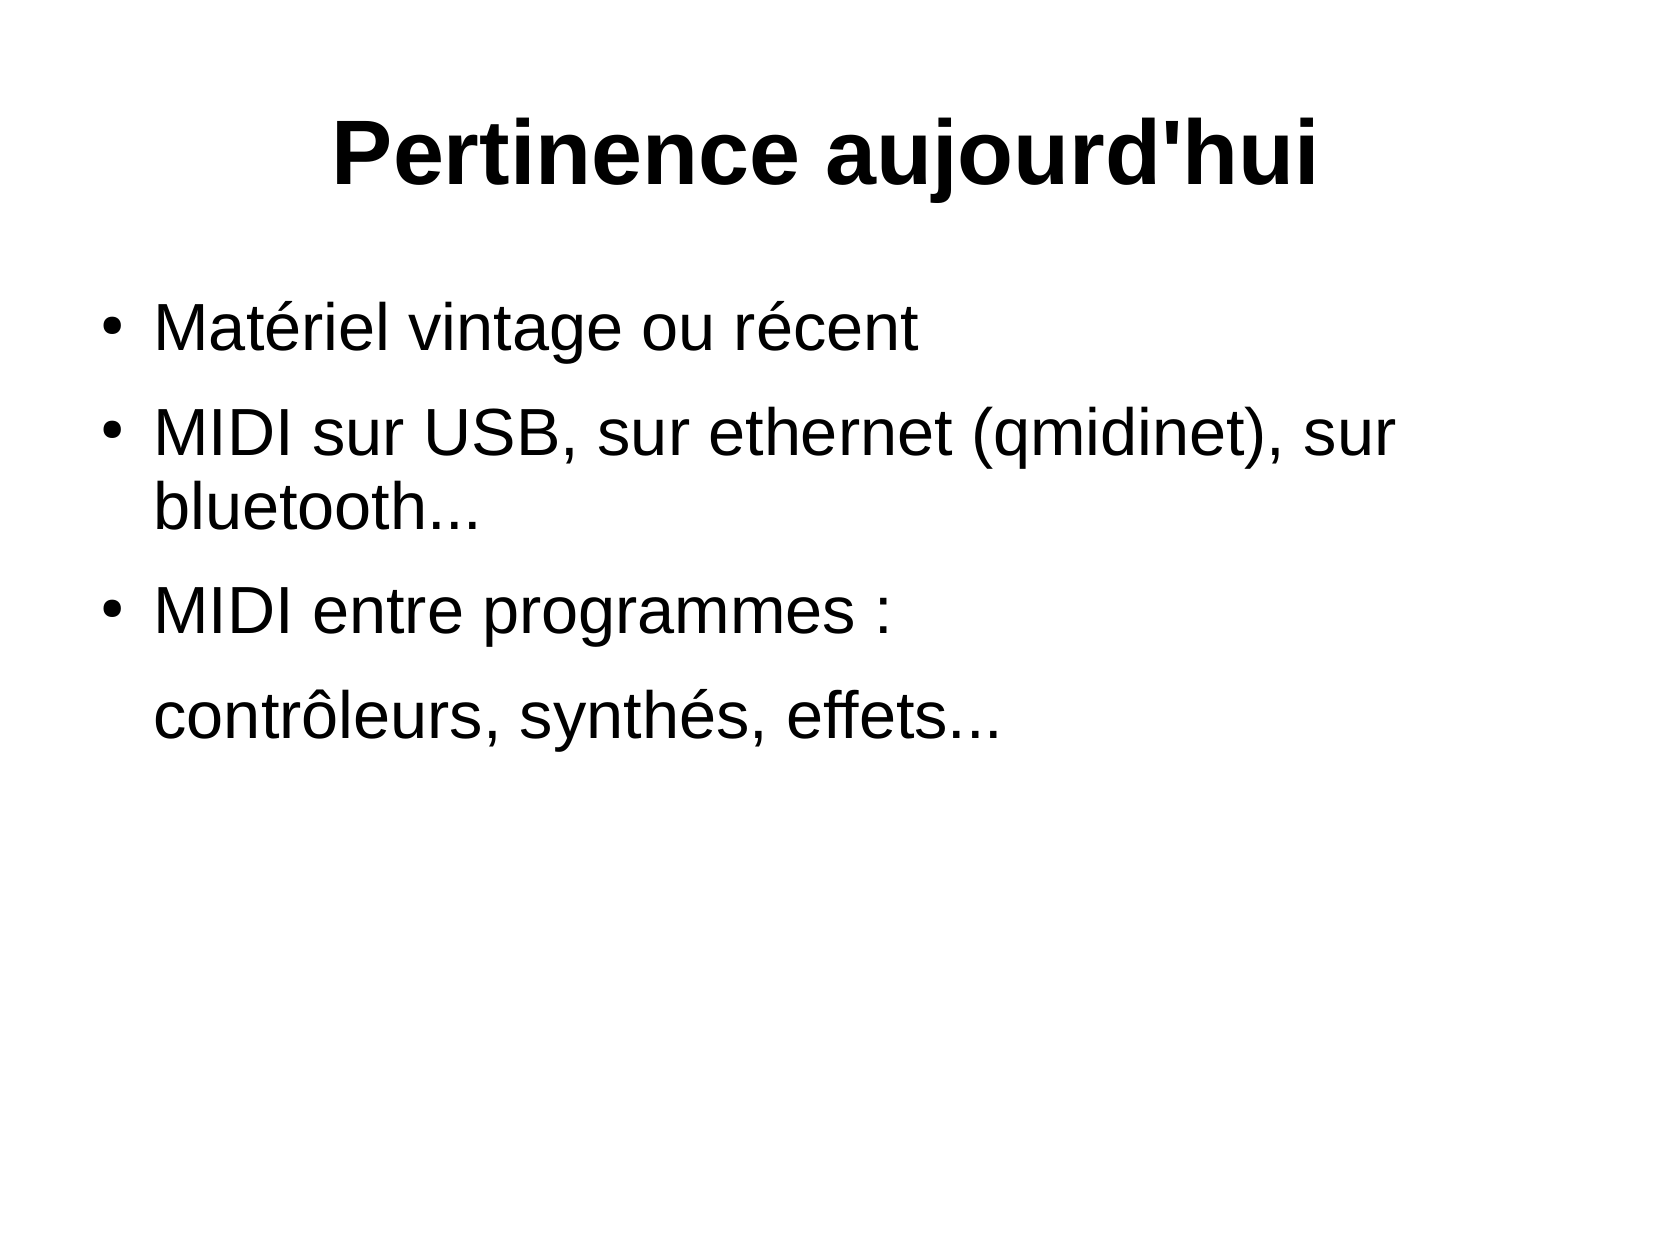

# Pertinence aujourd'hui
Matériel vintage ou récent
MIDI sur USB, sur ethernet (qmidinet), sur bluetooth...
MIDI entre programmes :
contrôleurs, synthés, effets...